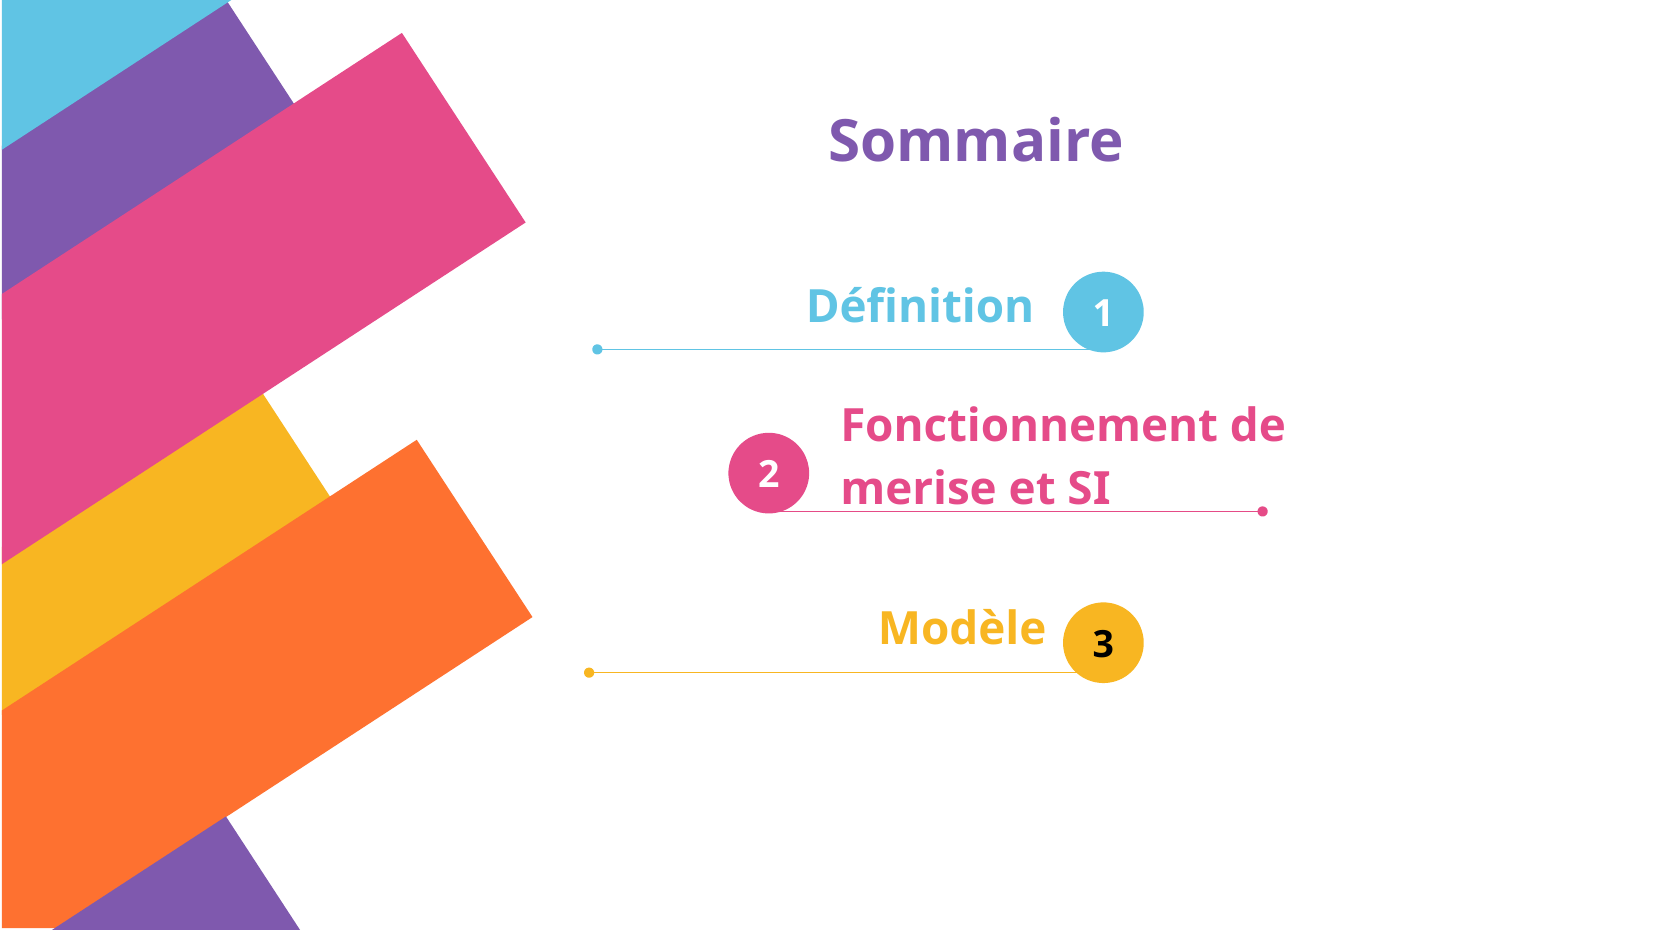

# Sommaire
Définition
1
Fonctionnement de merise et SI
2
Modèle
3